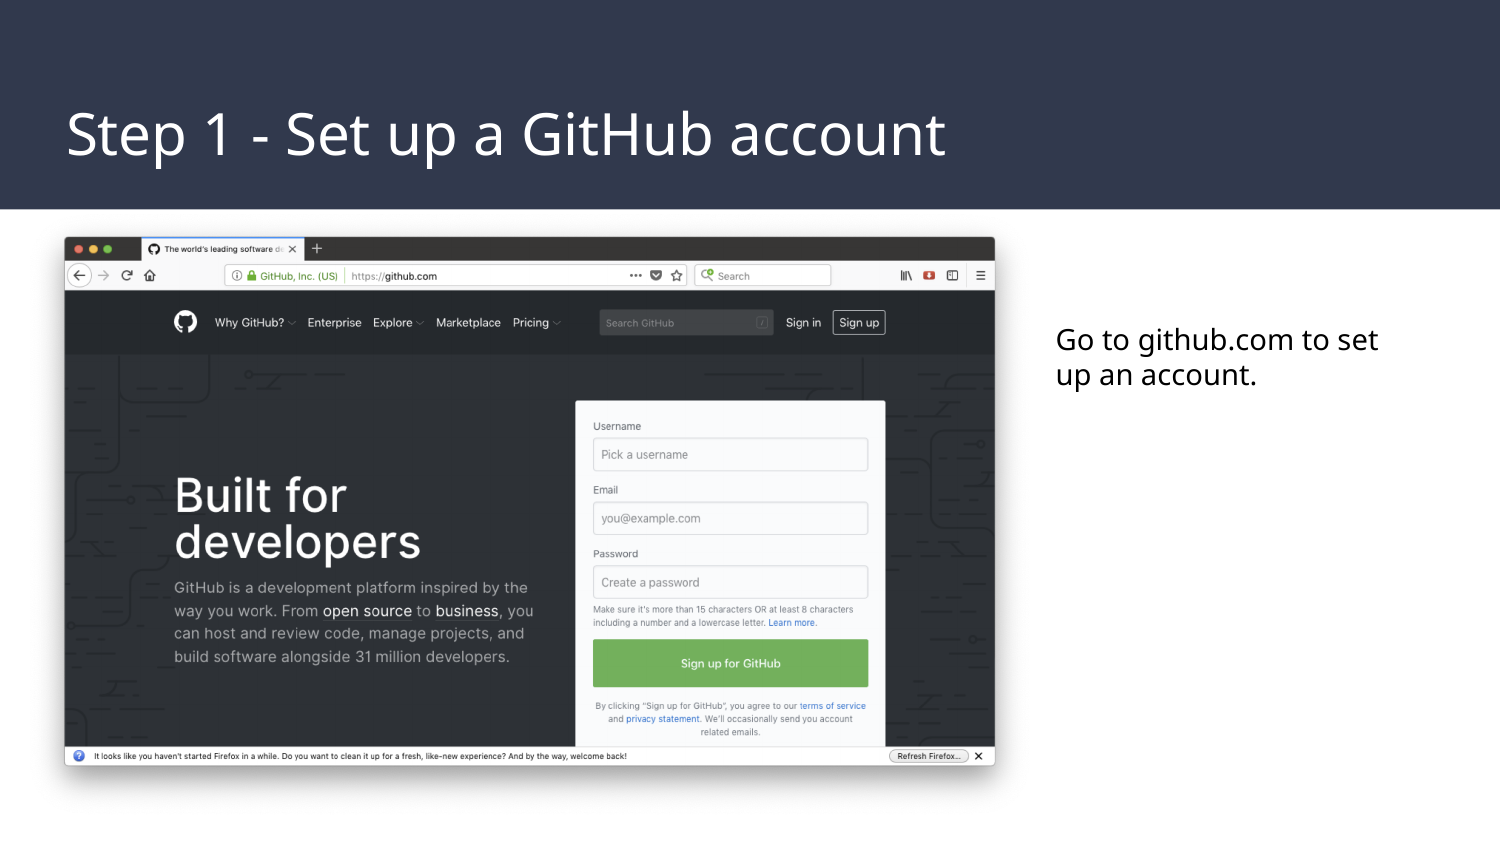

# Step 1 - Set up a GitHub account
Go to github.com to set up an account.